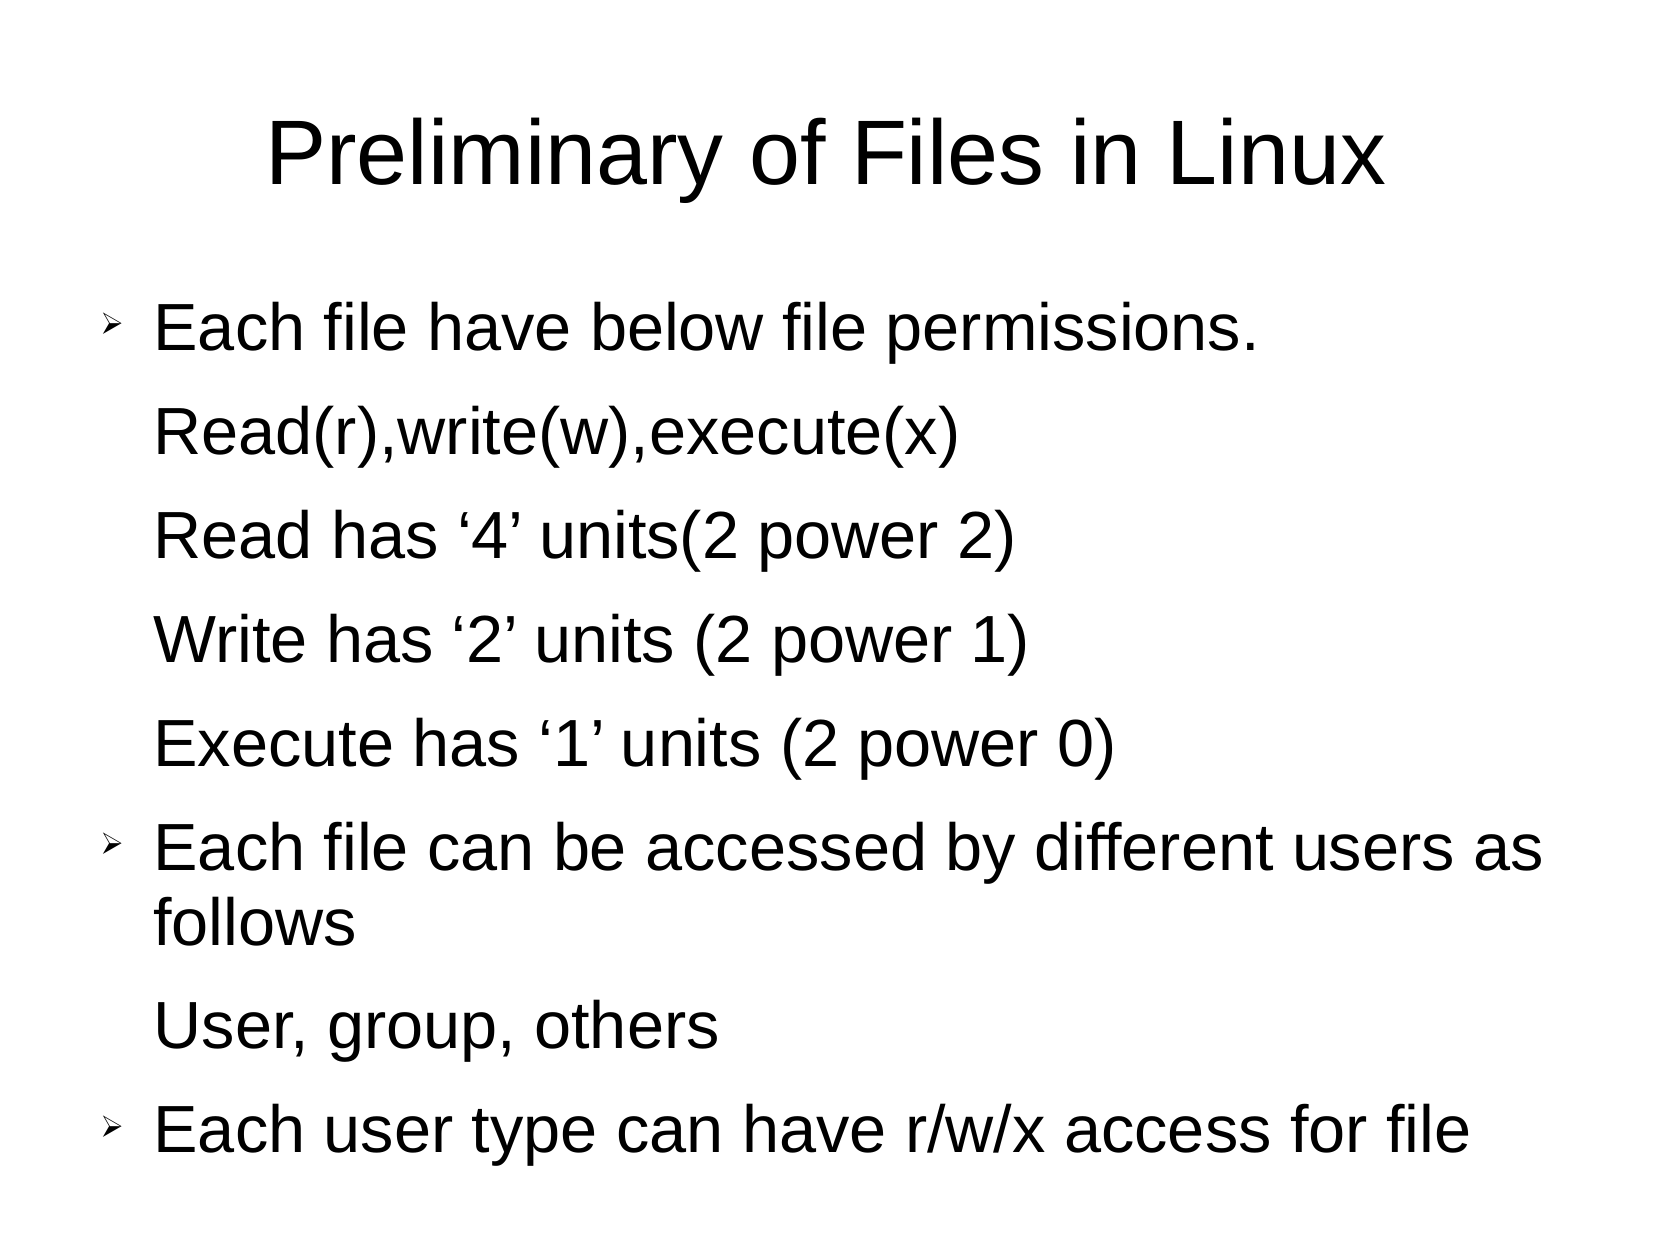

# Preliminary of Files in Linux
Each file have below file permissions.
Read(r),write(w),execute(x)
Read has ‘4’ units(2 power 2)
Write has ‘2’ units (2 power 1)
Execute has ‘1’ units (2 power 0)
Each file can be accessed by different users as follows
User, group, others
Each user type can have r/w/x access for file